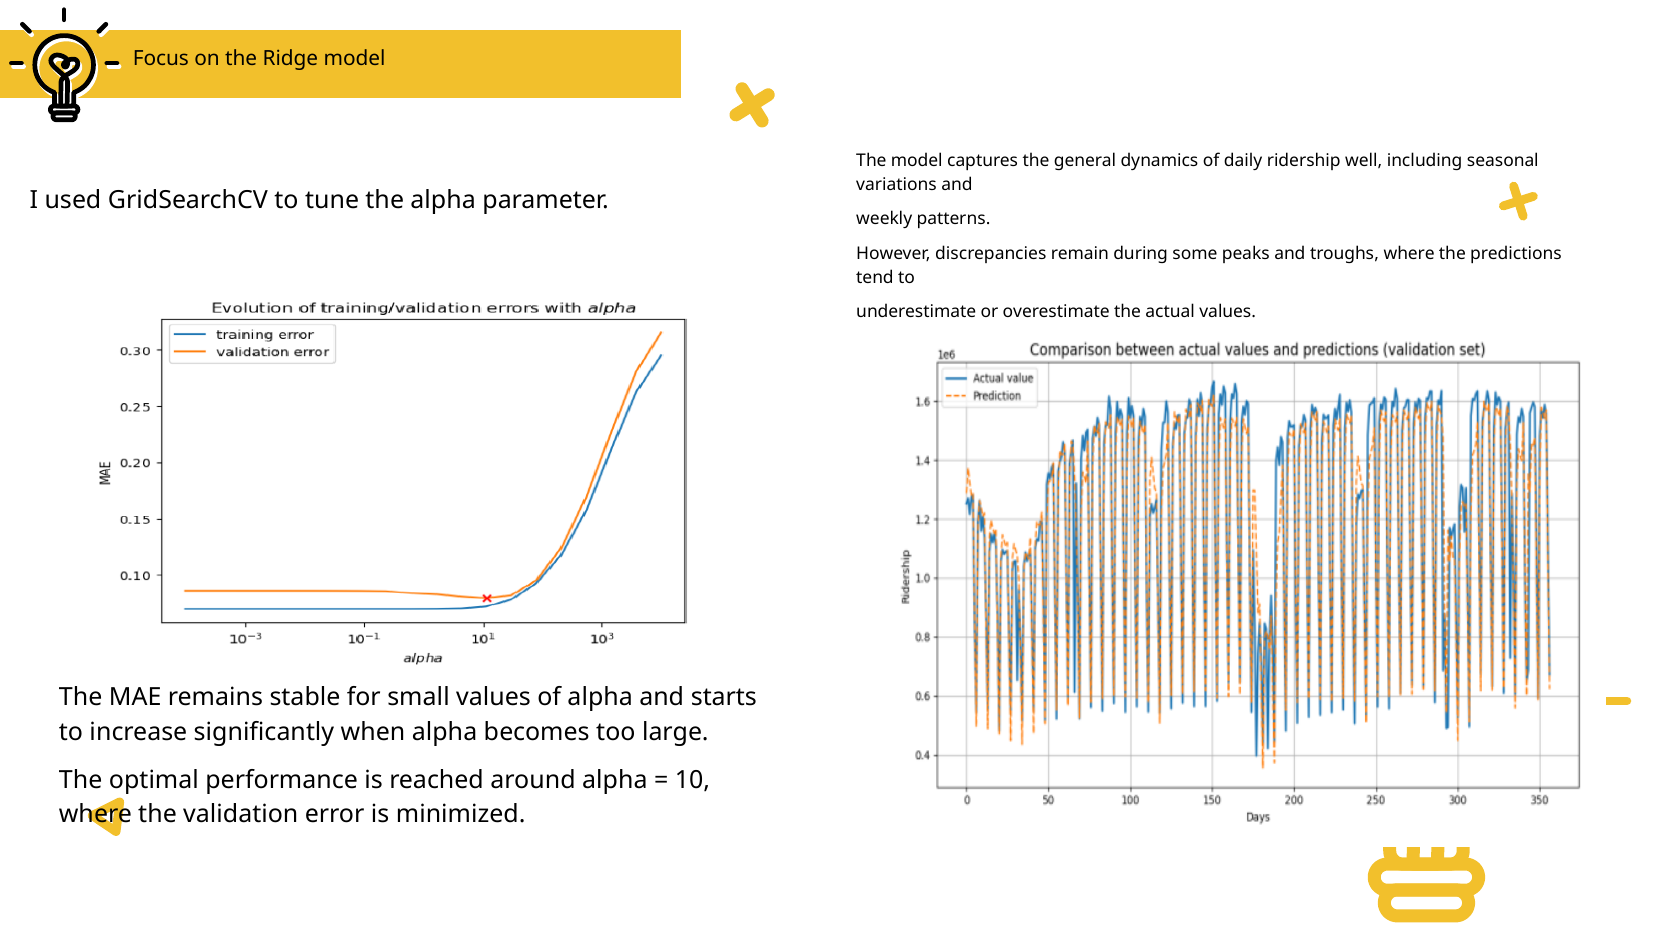

# Focus on the Ridge model
The model captures the general dynamics of daily ridership well, including seasonal variations and
weekly patterns.
However, discrepancies remain during some peaks and troughs, where the predictions tend to
underestimate or overestimate the actual values.
I used GridSearchCV to tune the alpha parameter.
The MAE remains stable for small values of alpha and starts to increase significantly when alpha becomes too large.
The optimal performance is reached around alpha = 10, where the validation error is minimized.